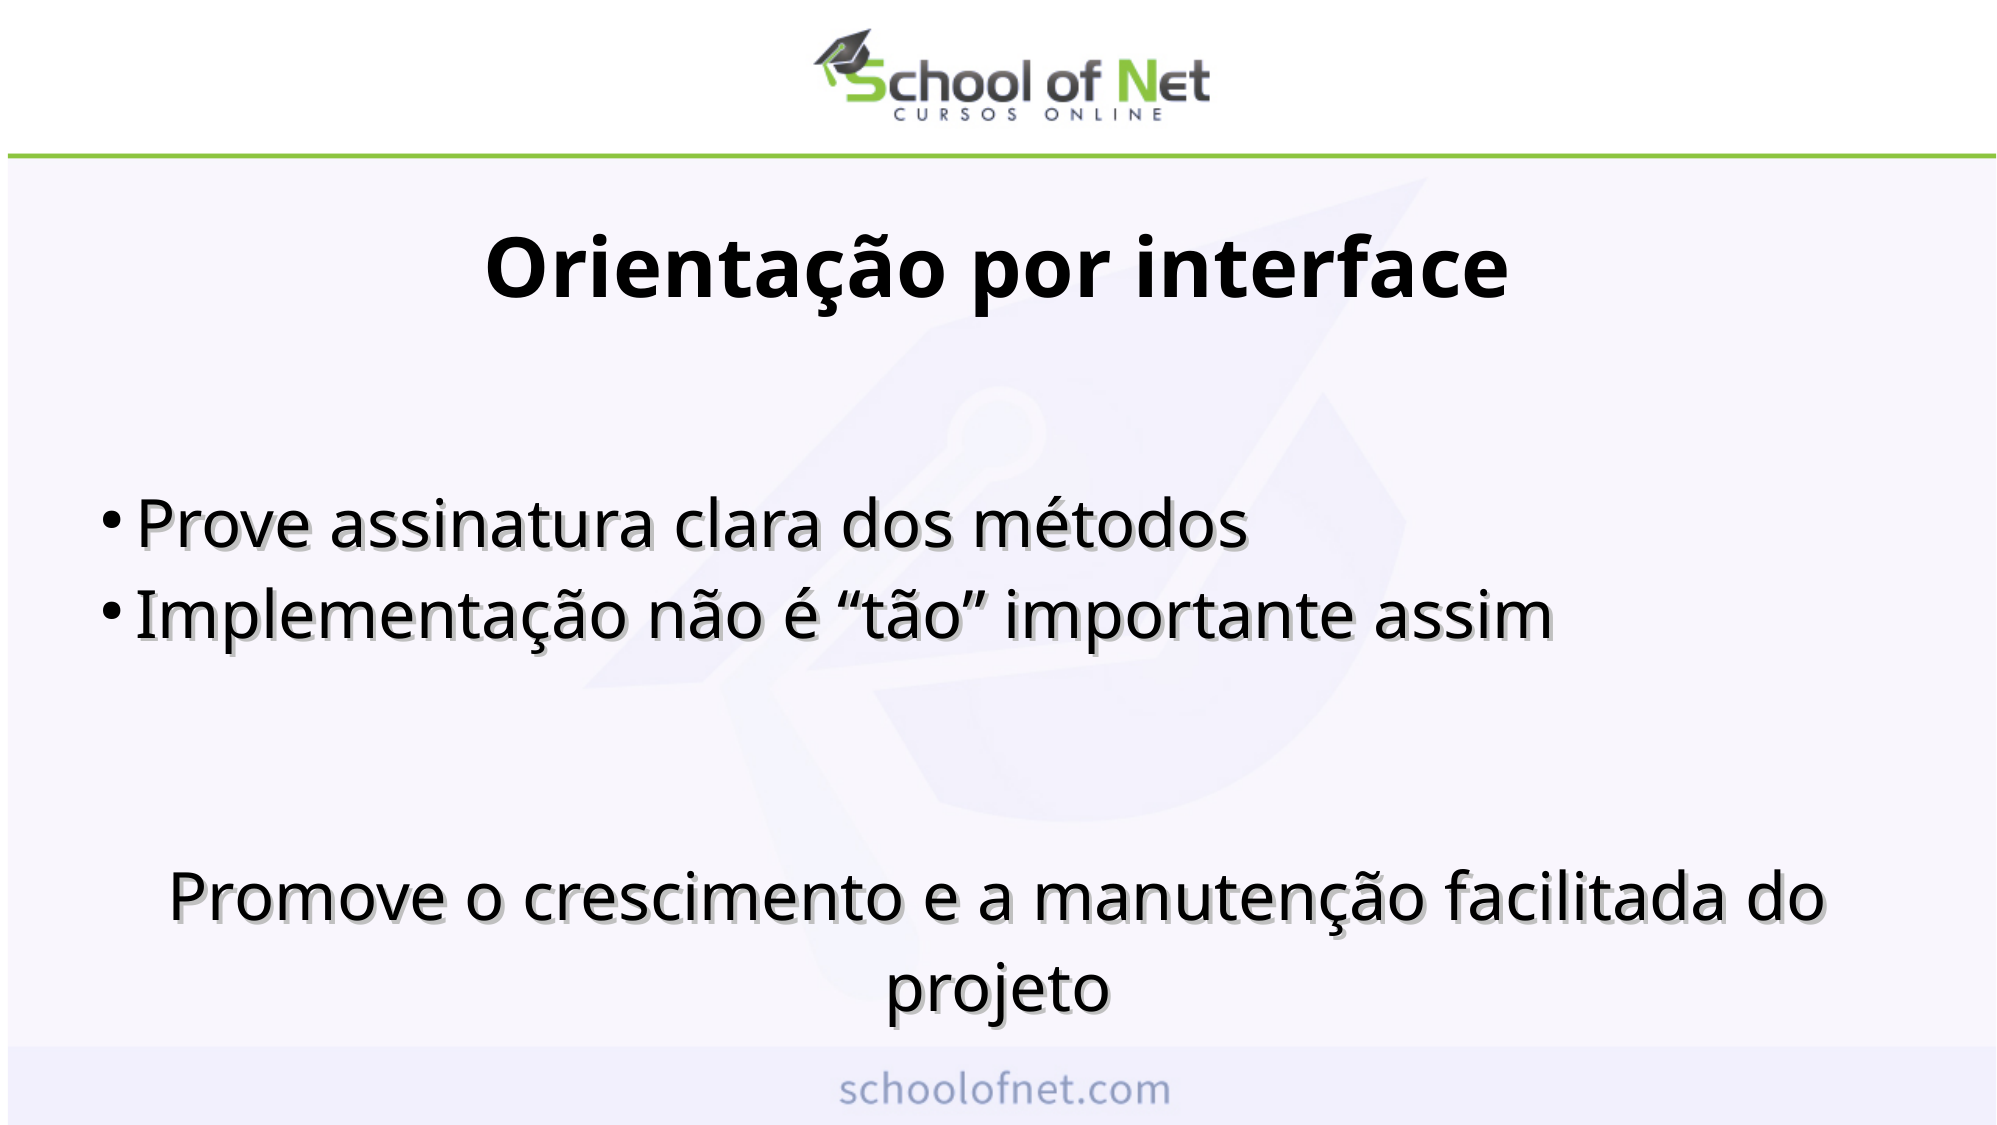

# Orientação por interface
Prove assinatura clara dos métodos
Implementação não é “tão” importante assim
Promove o crescimento e a manutenção facilitada do projeto